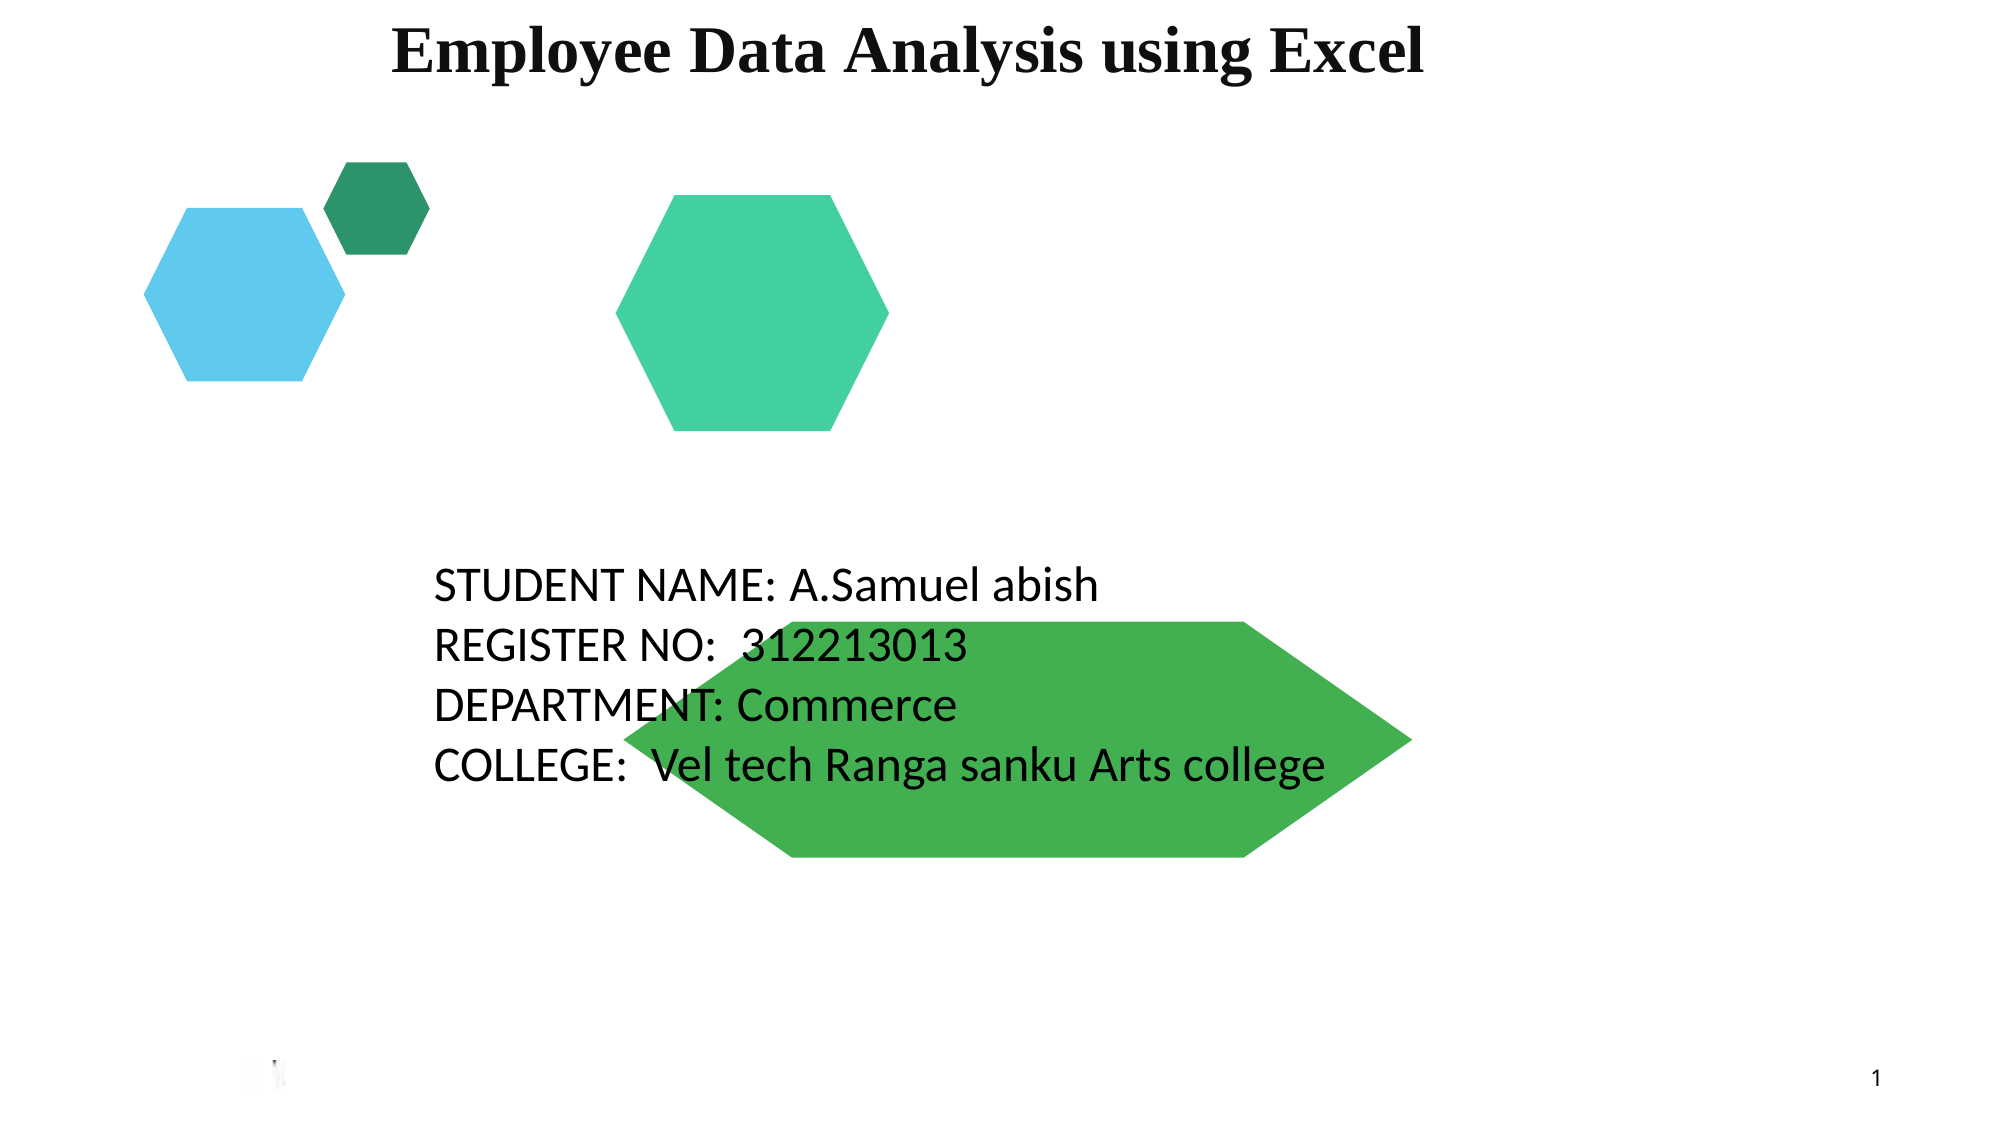

# Employee Data Analysis using Excel
STUDENT NAME: A.Samuel abish
REGISTER NO: 312213013
DEPARTMENT: Commerce
COLLEGE: Vel tech Ranga sanku Arts college